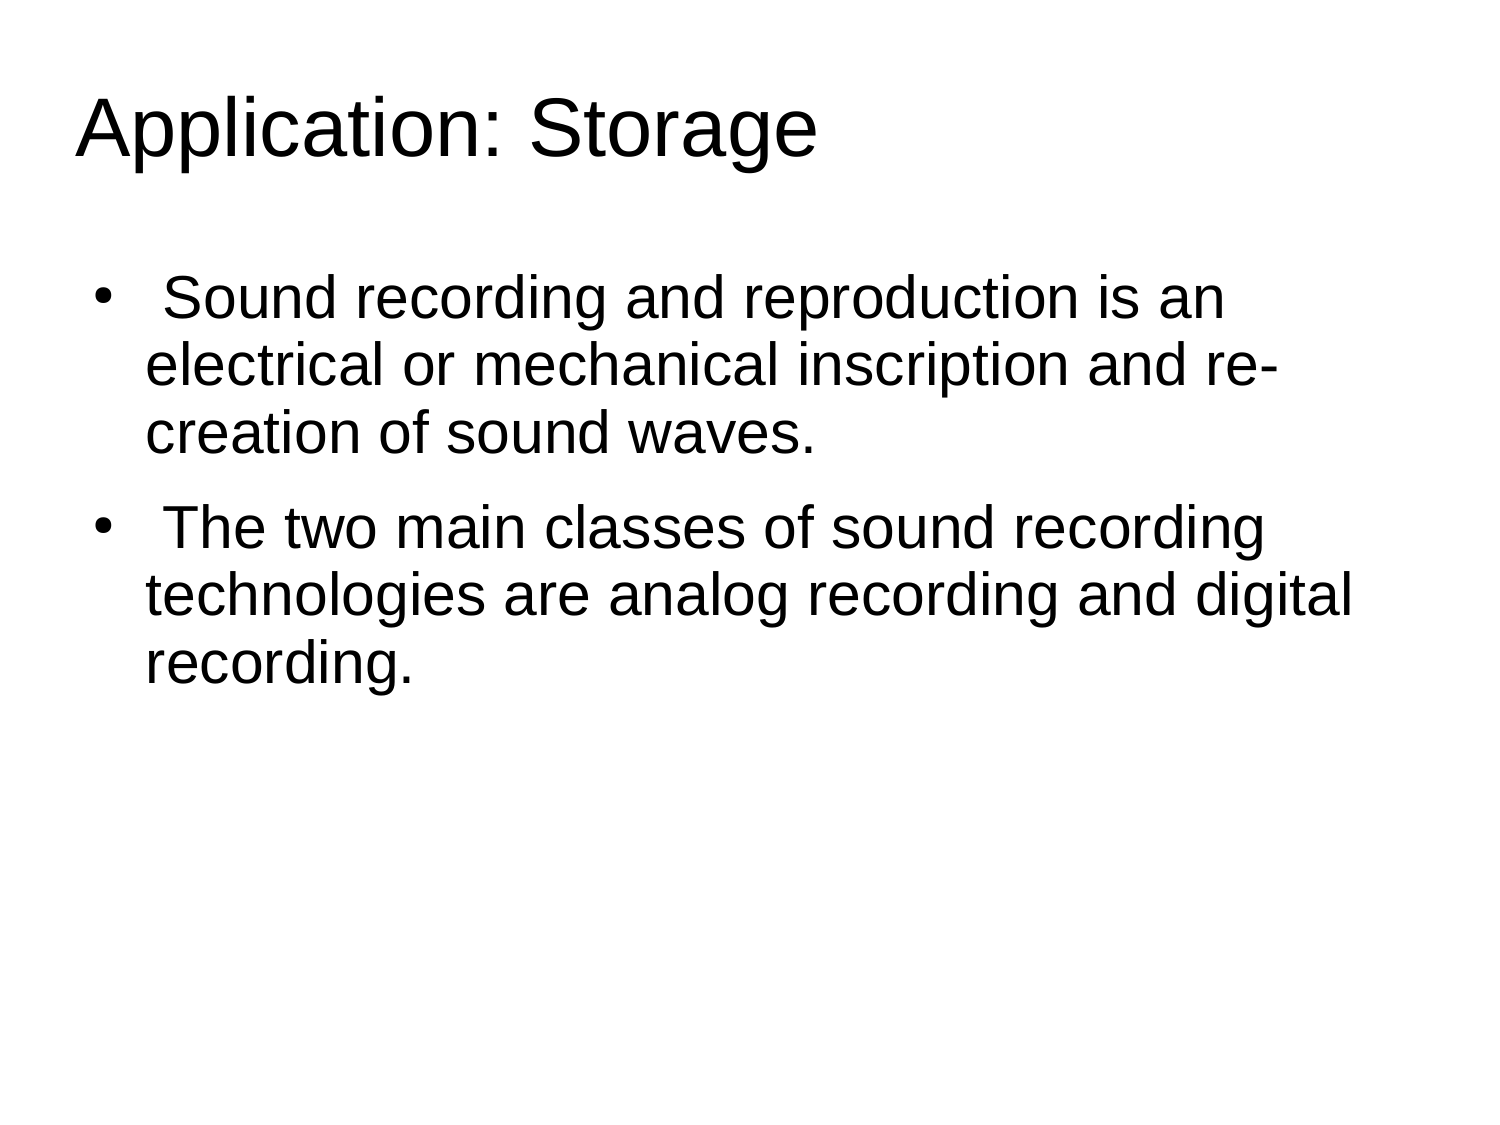

Application: Storage
# Sound recording and reproduction is an electrical or mechanical inscription and re-creation of sound waves.
 The two main classes of sound recording technologies are analog recording and digital recording.